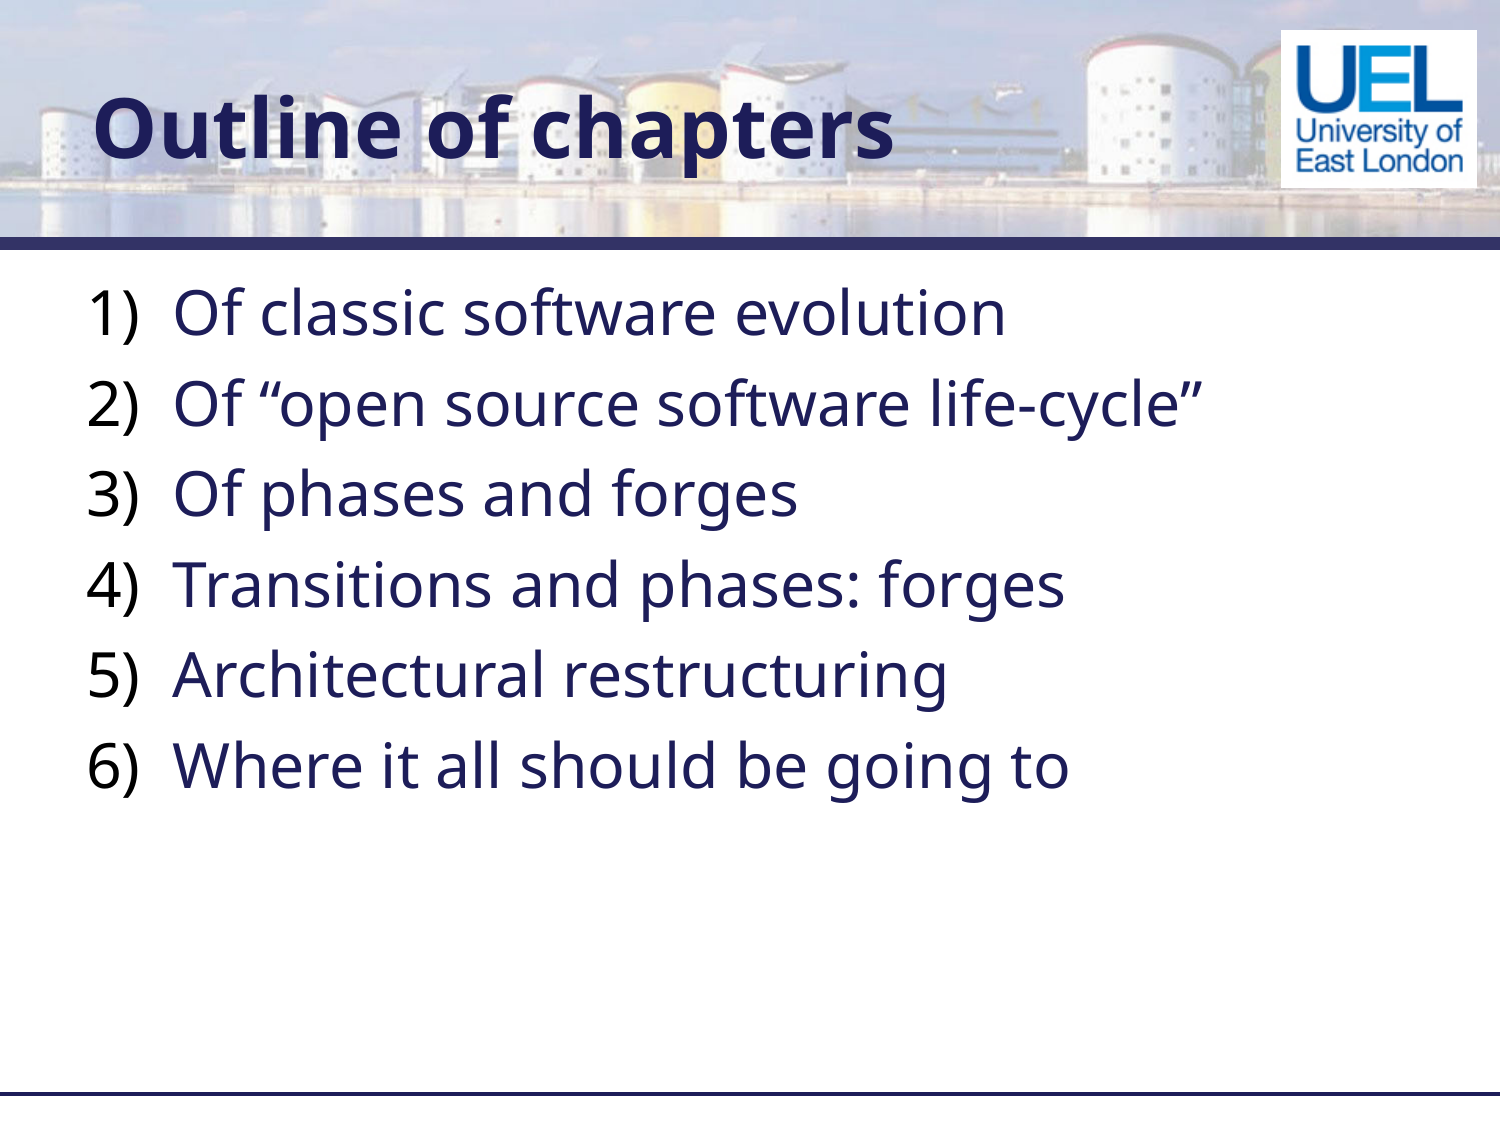

# Outline of chapters
 Of classic software evolution
 Of “open source software life-cycle”
 Of phases and forges
 Transitions and phases: forges
 Architectural restructuring
 Where it all should be going to